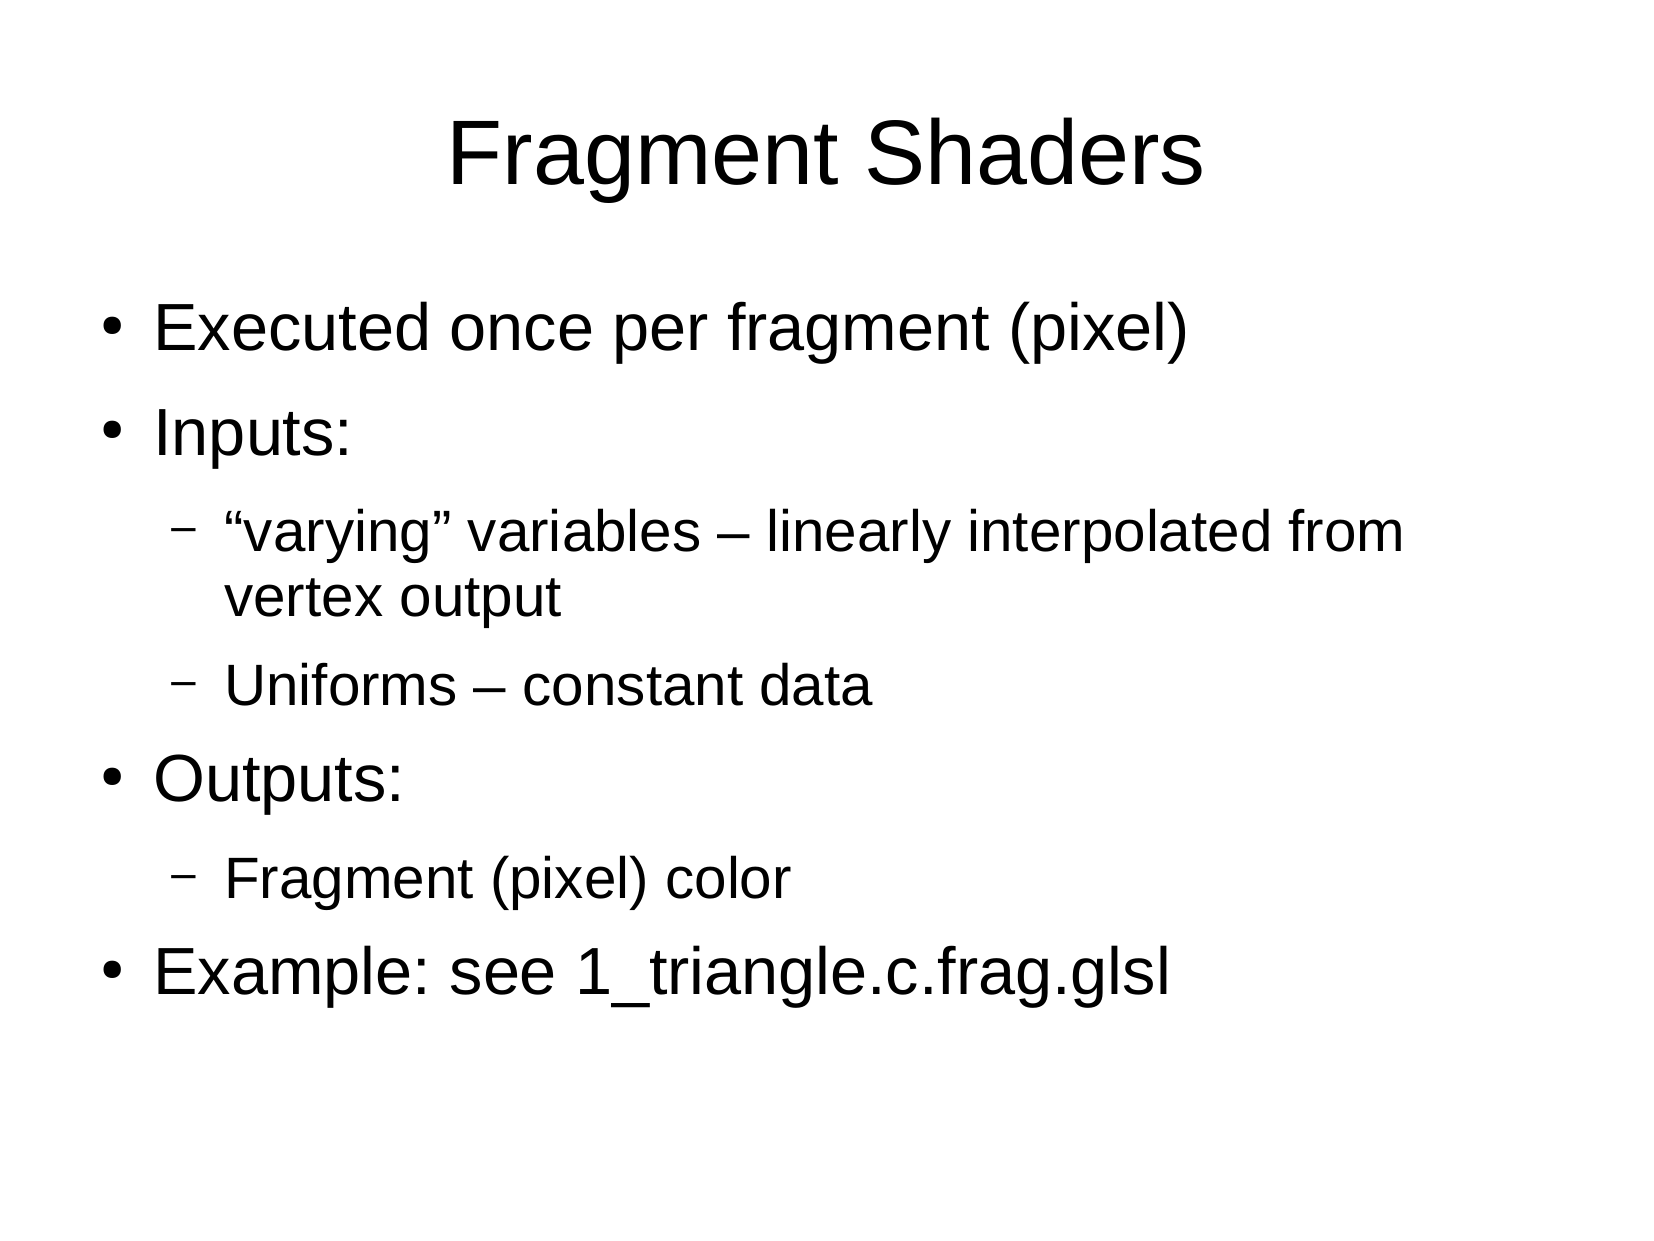

# Fragment Shaders
Executed once per fragment (pixel)
Inputs:
“varying” variables – linearly interpolated from vertex output
Uniforms – constant data
Outputs:
Fragment (pixel) color
Example: see 1_triangle.c.frag.glsl